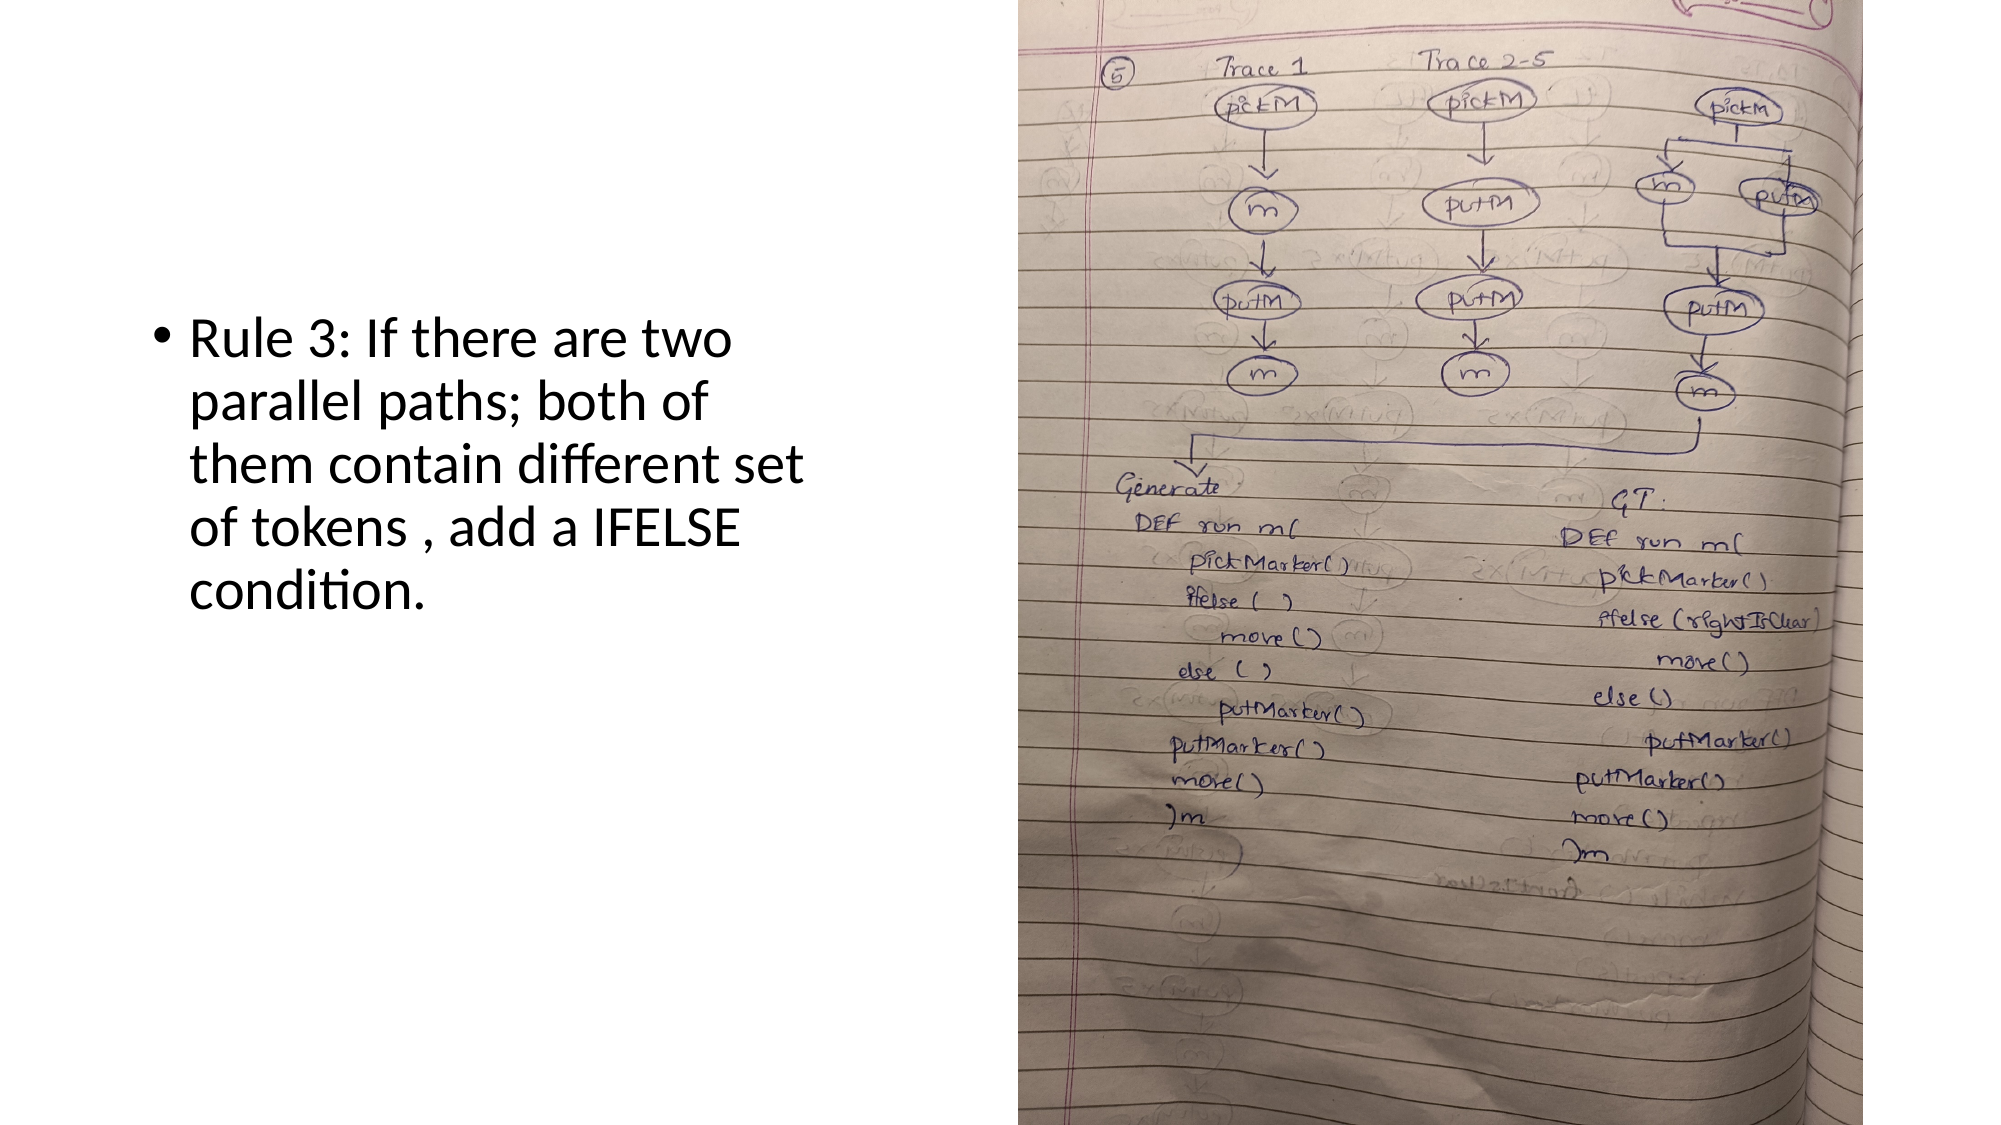

#
Rule 3: If there are two parallel paths; both of them contain different set of tokens , add a IFELSE condition.